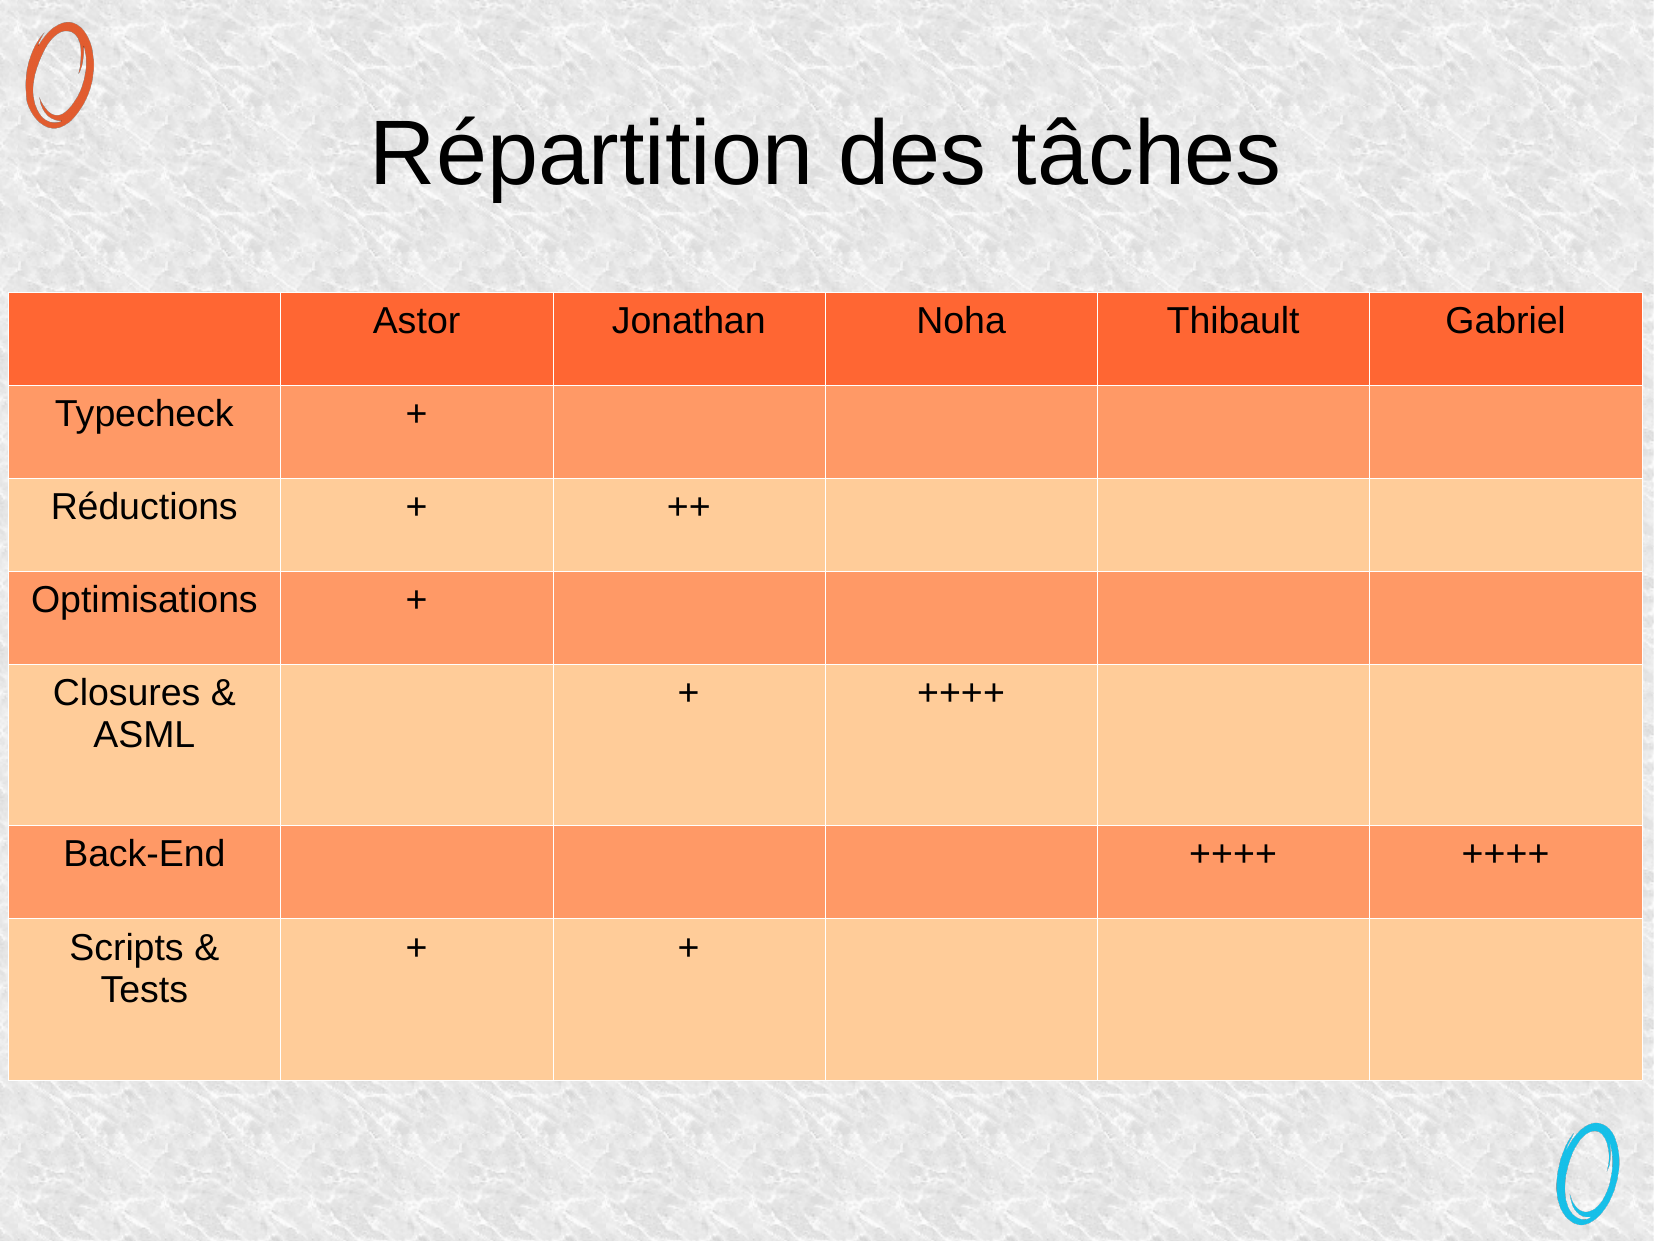

# Répartition des tâches
| | Astor | Jonathan | Noha | Thibault | Gabriel |
| --- | --- | --- | --- | --- | --- |
| Typecheck | + | | | | |
| Réductions | + | ++ | | | |
| Optimisations | + | | | | |
| Closures & ASML | | + | ++++ | | |
| Back-End | | | | ++++ | ++++ |
| Scripts & Tests | + | + | | | |